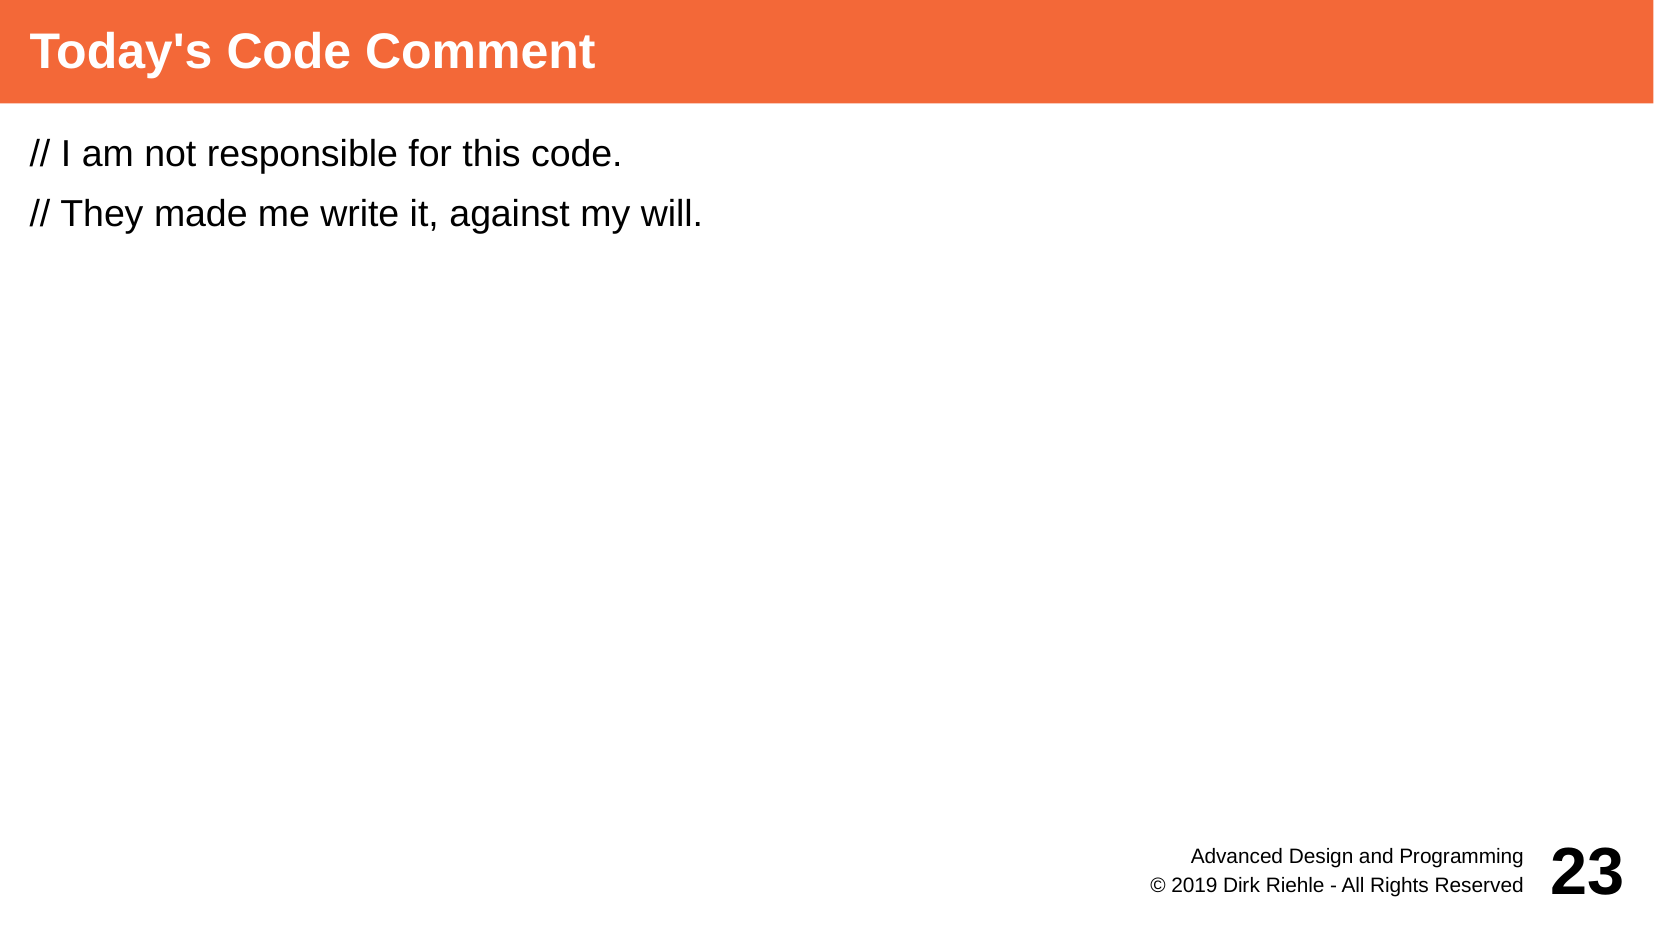

# Today's Code Comment
// I am not responsible for this code.
// They made me write it, against my will.
Advanced Design and Programming
23
© 2019 Dirk Riehle - All Rights Reserved